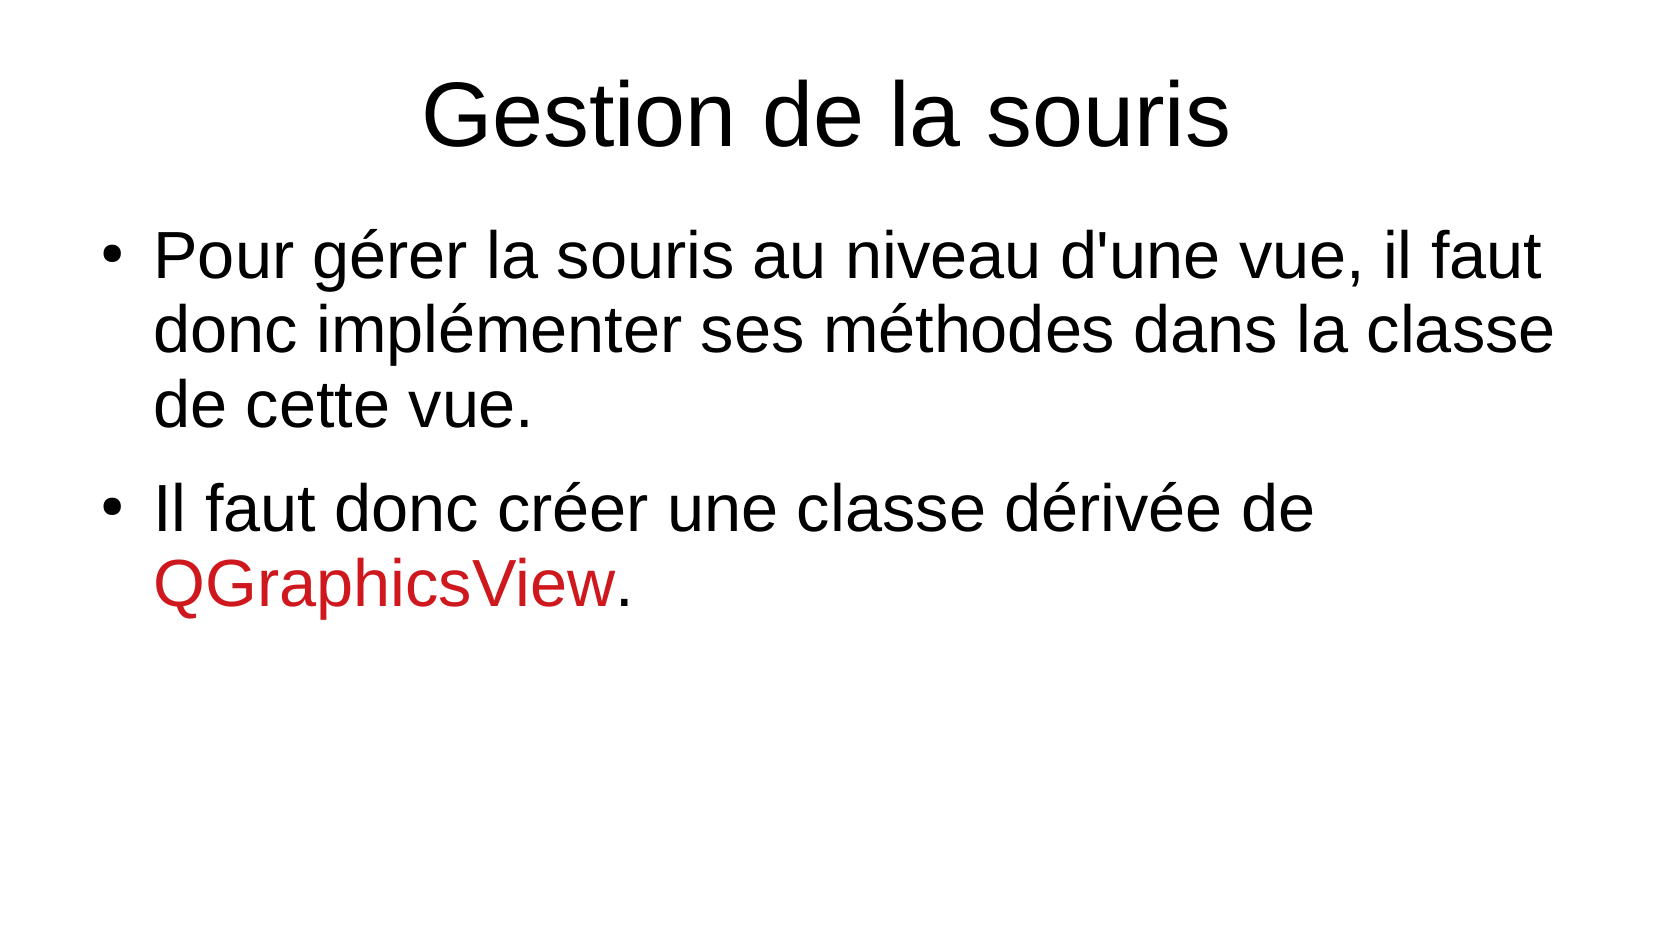

# Gestion de la souris
Pour gérer la souris au niveau d'une vue, il faut donc implémenter ses méthodes dans la classe de cette vue.
Il faut donc créer une classe dérivée de QGraphicsView.